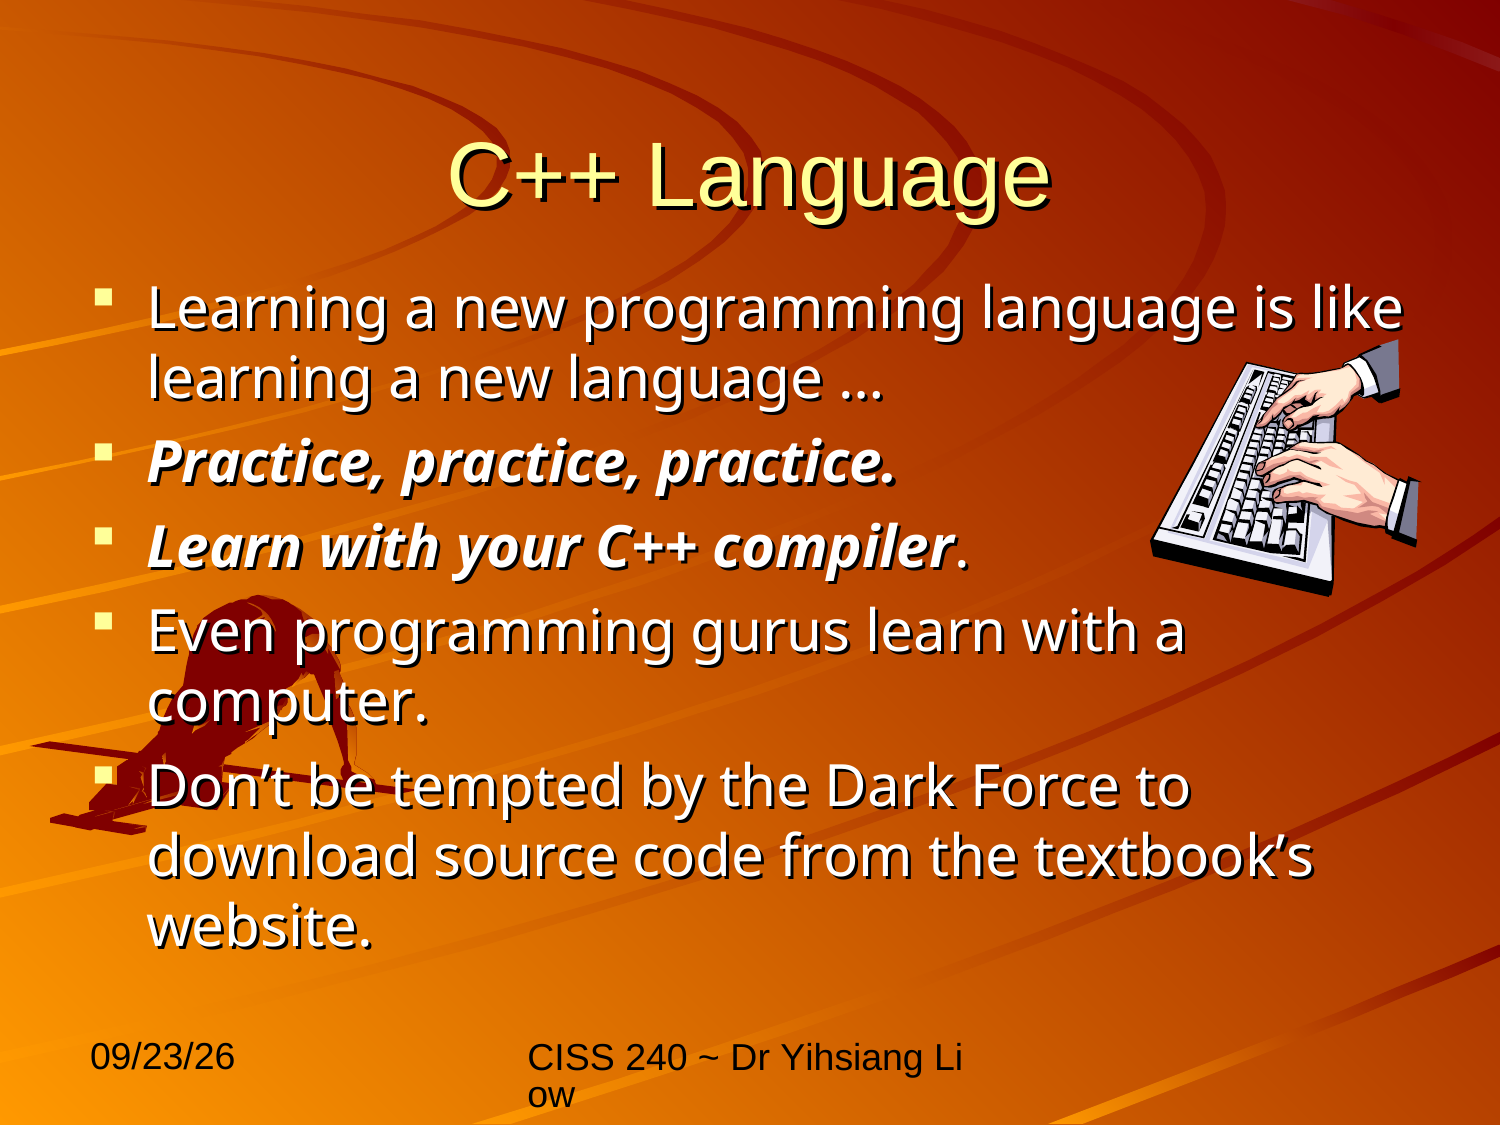

# C++ Language
Learning a new programming language is like learning a new language …
Practice, practice, practice.
Learn with your C++ compiler.
Even programming gurus learn with a computer.
Don’t be tempted by the Dark Force to download source code from the textbook’s website.
CISS 240 ~ Dr Yihsiang Liow